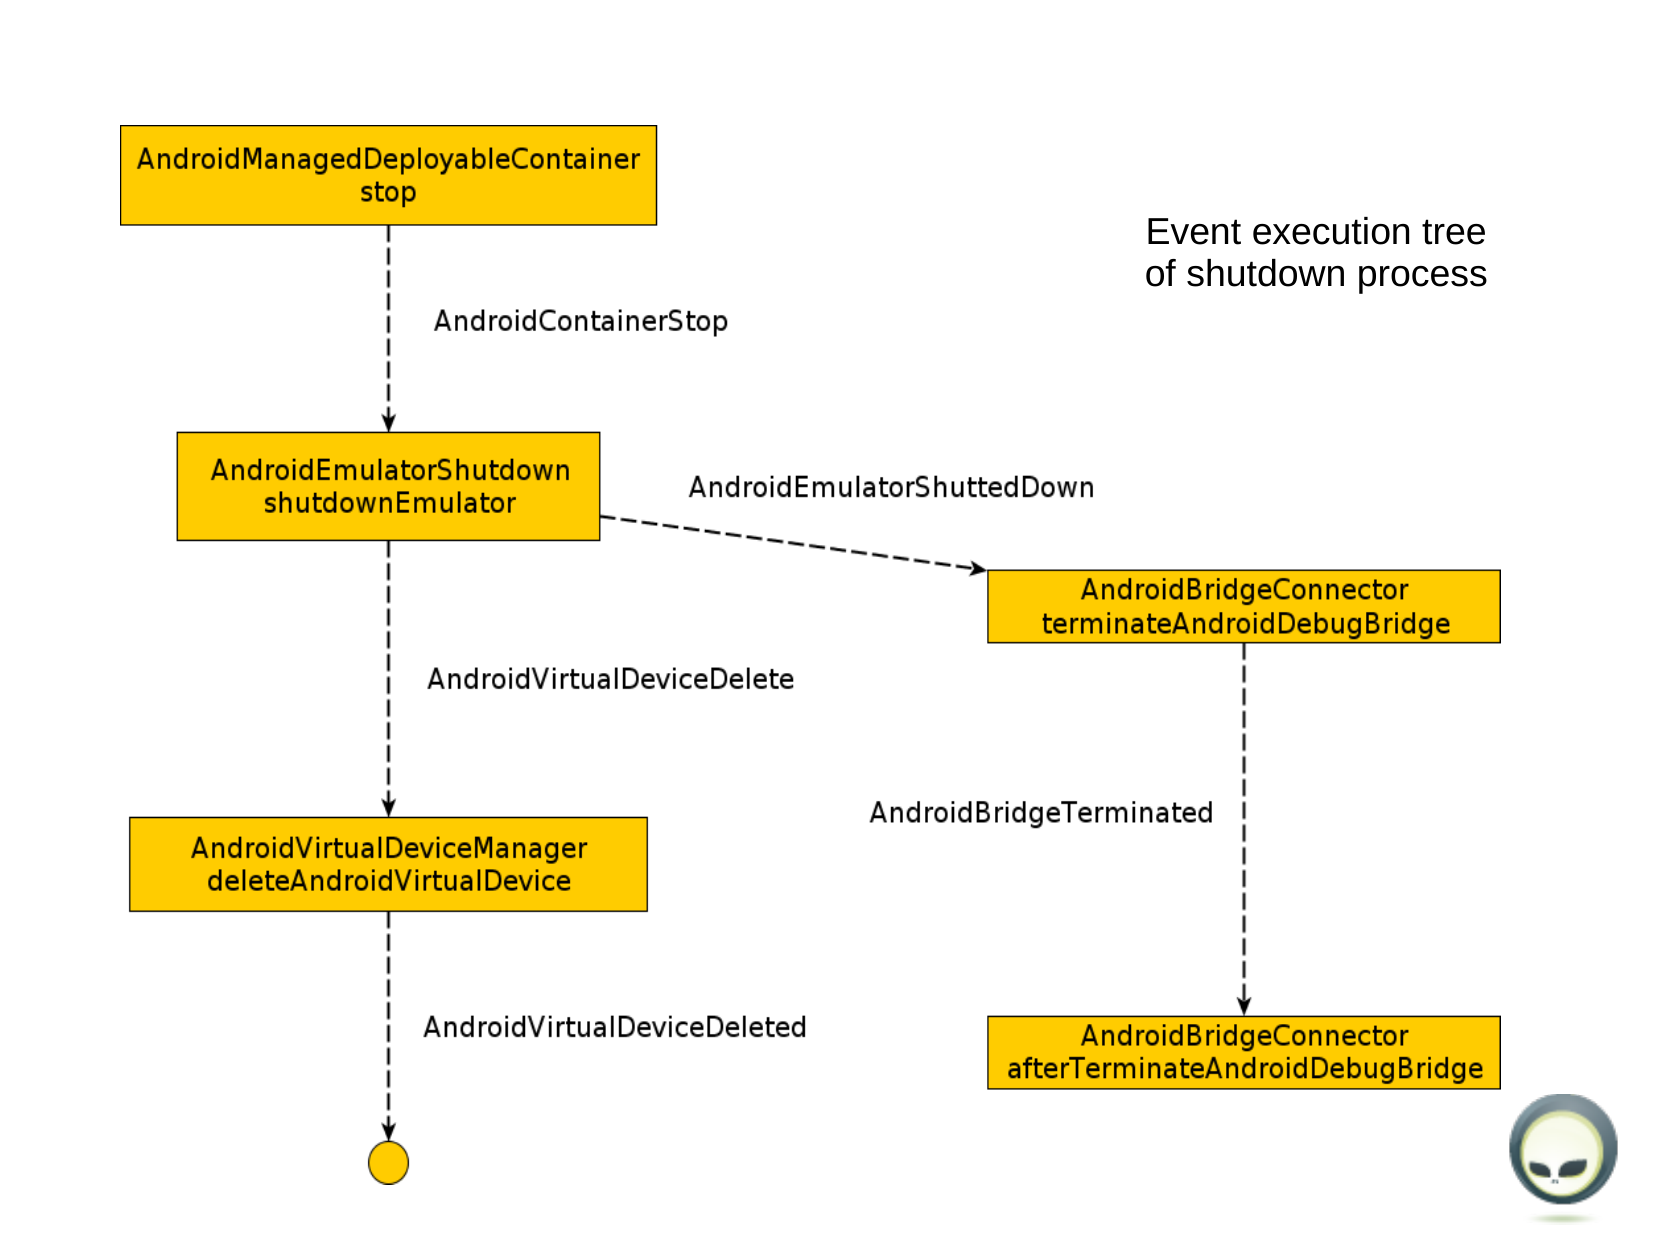

# Event execution tree of shutdown process